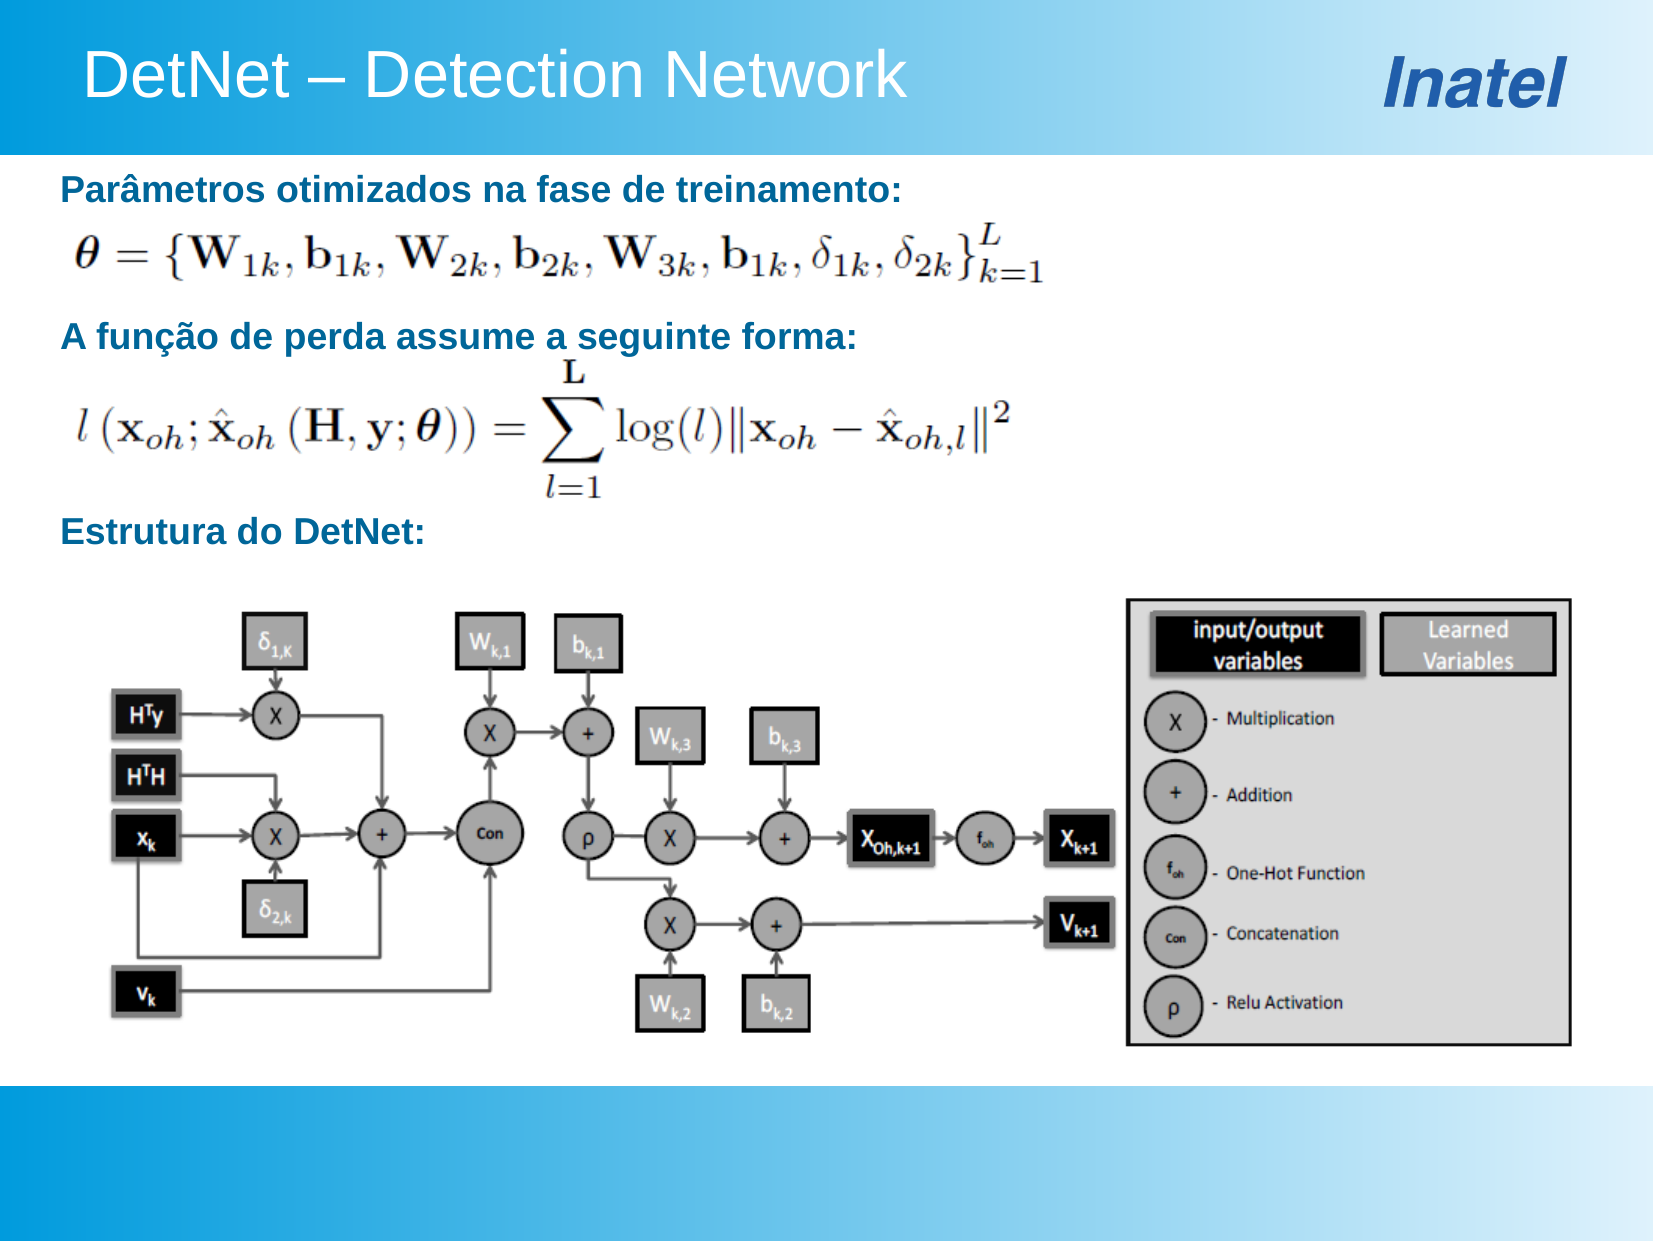

# DetNet – Detection Network
Parâmetros otimizados na fase de treinamento:
A função de perda assume a seguinte forma:
Estrutura do DetNet: